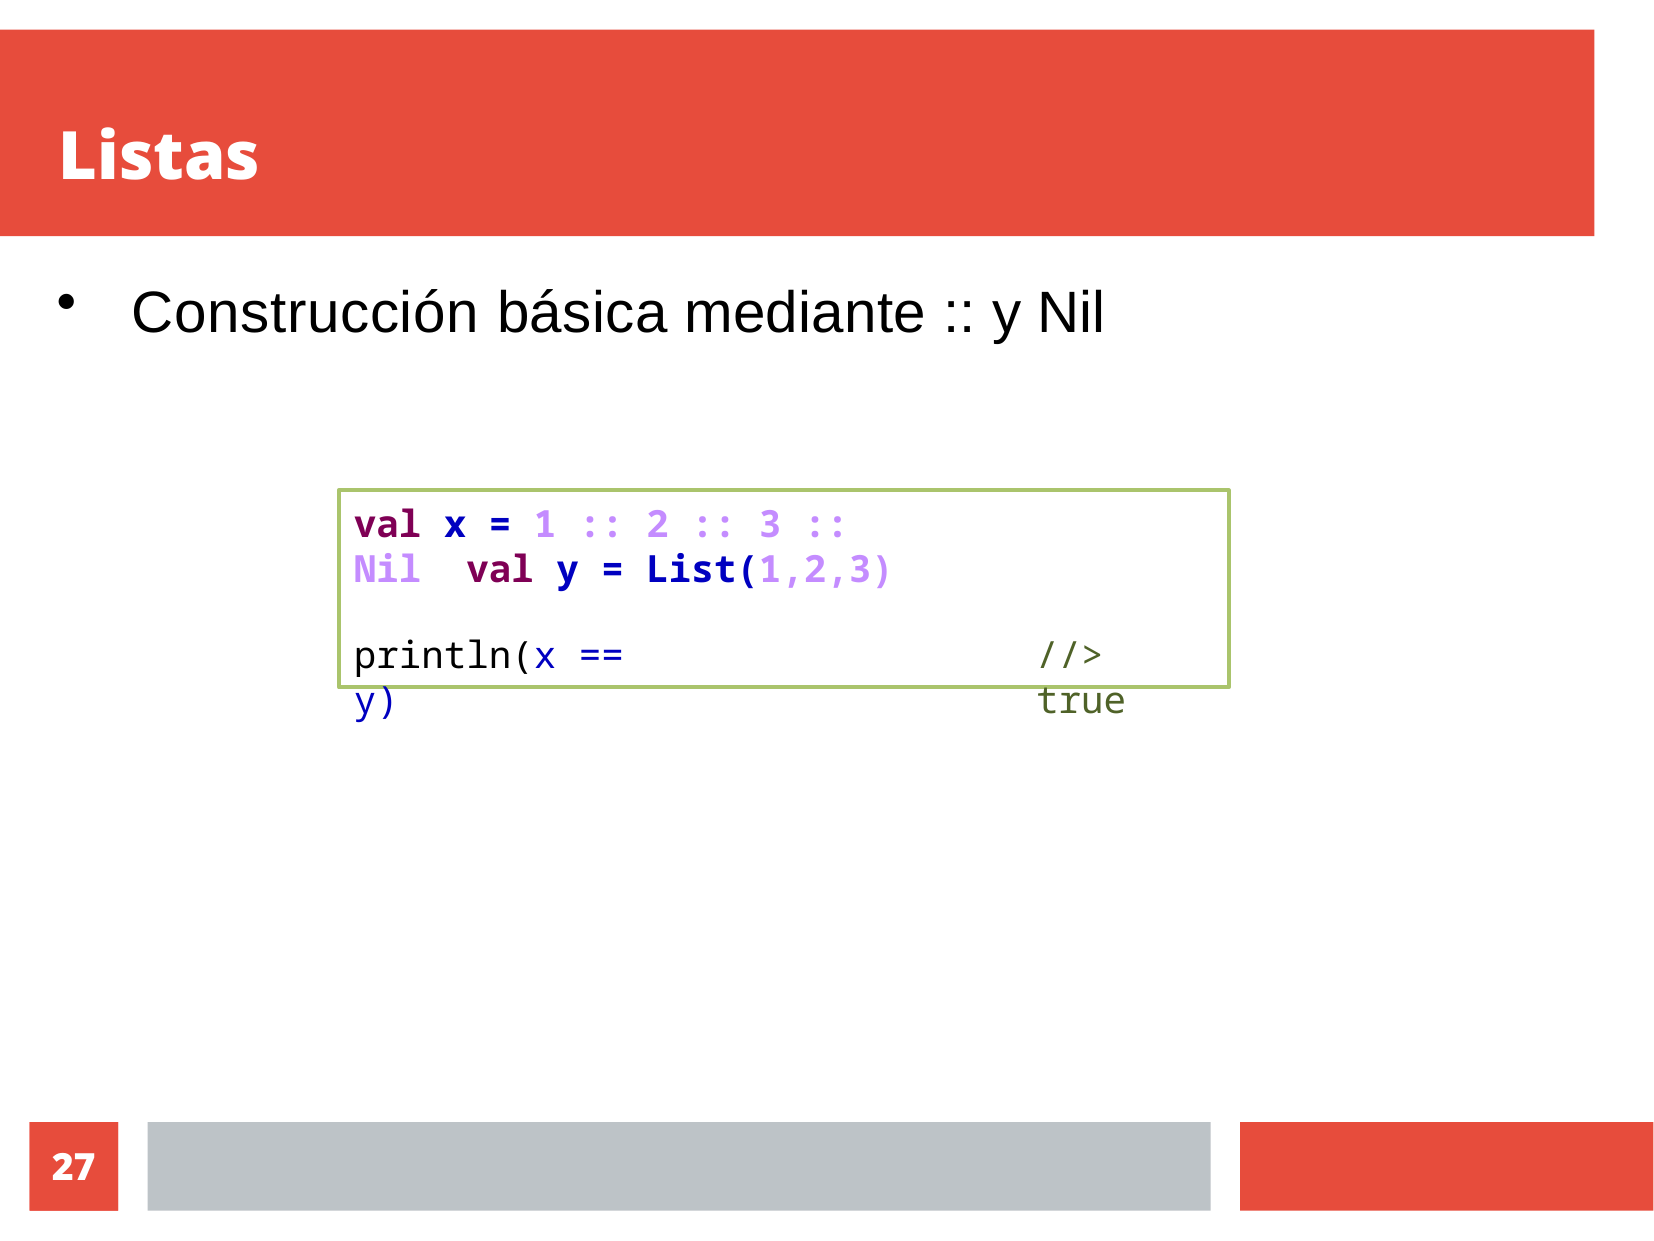

# Listas
Construcción básica mediante :: y Nil
val x = 1 :: 2 :: 3 :: Nil val y = List(1,2,3)
println(x == y)
//> true
27